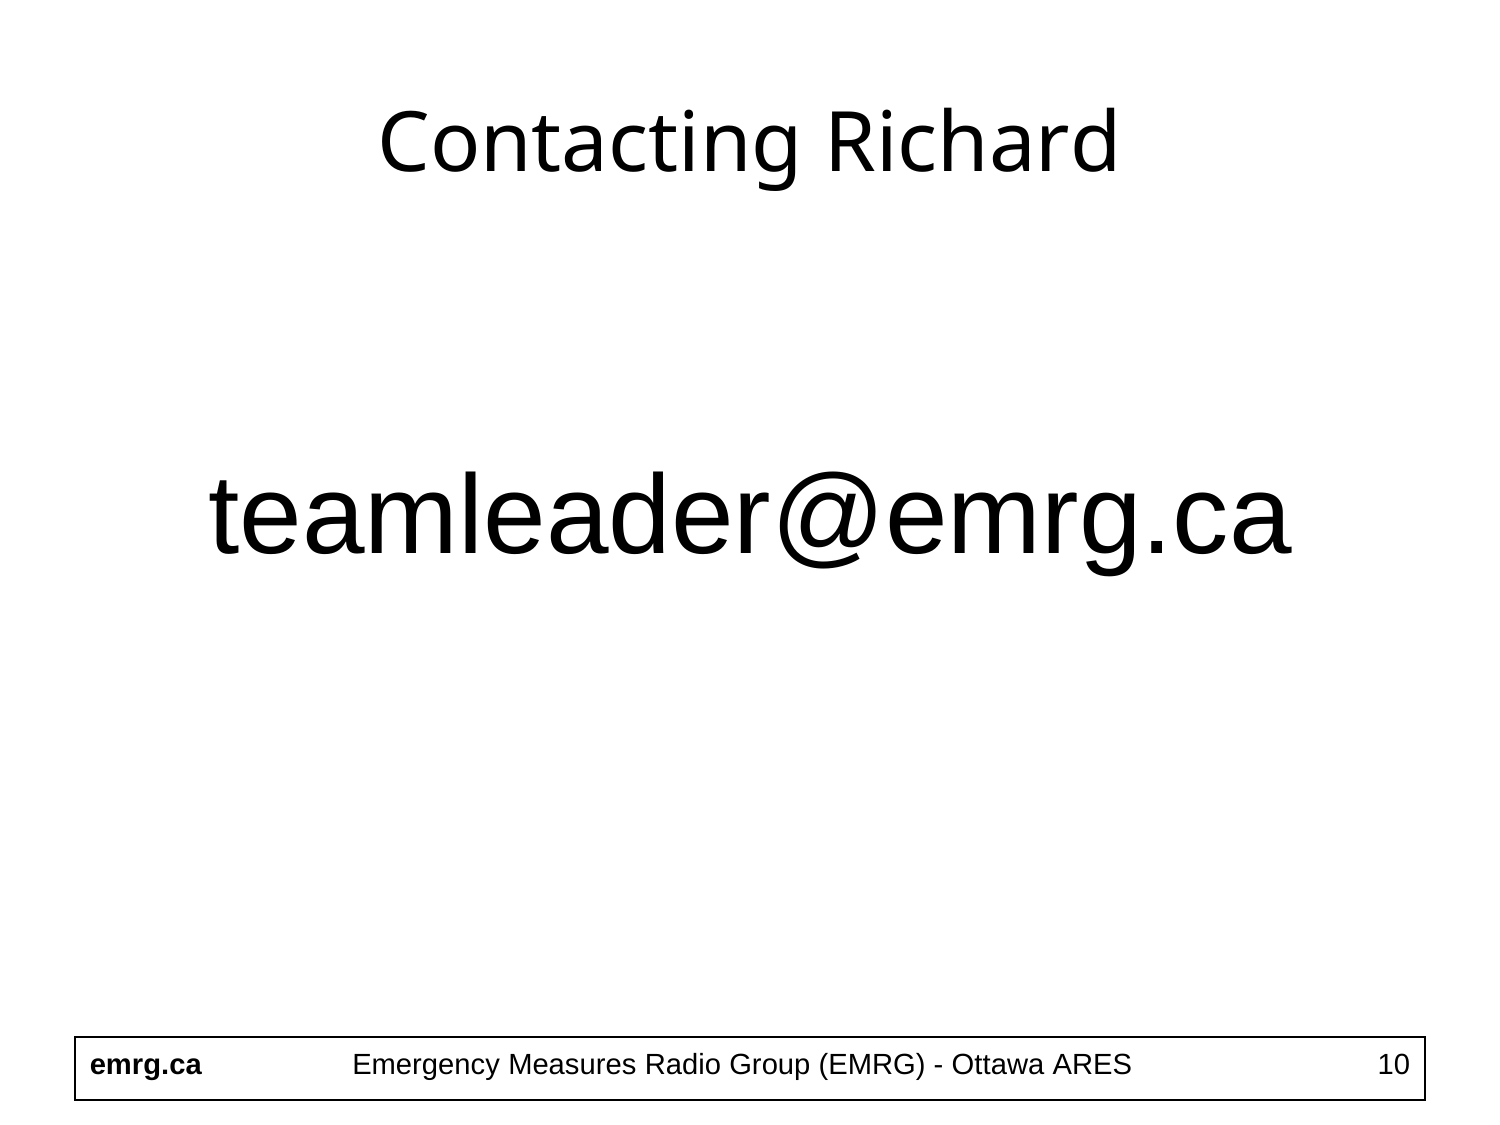

# Contacting Richard
teamleader@emrg.ca
Emergency Measures Radio Group (EMRG) - Ottawa ARES